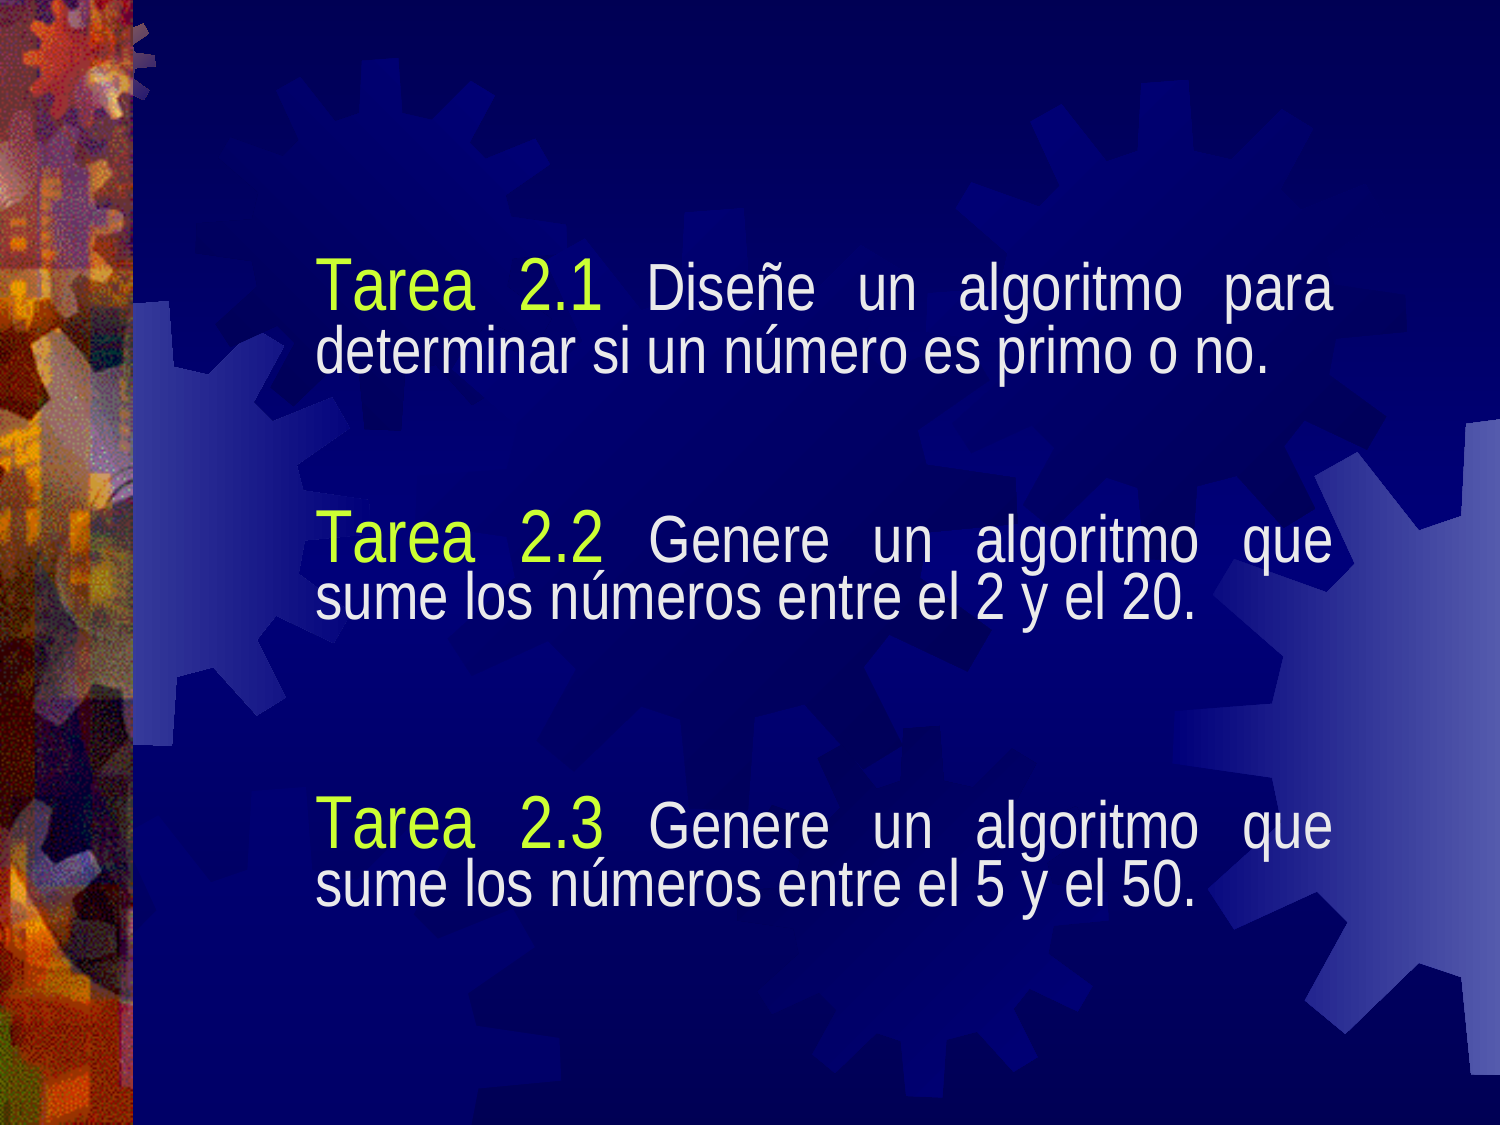

Tarea 2.1 Diseñe un algoritmo para determinar si un número es primo o no.
Tarea 2.2 Genere un algoritmo que sume los números entre el 2 y el 20.
Tarea 2.3 Genere un algoritmo que sume los números entre el 5 y el 50.